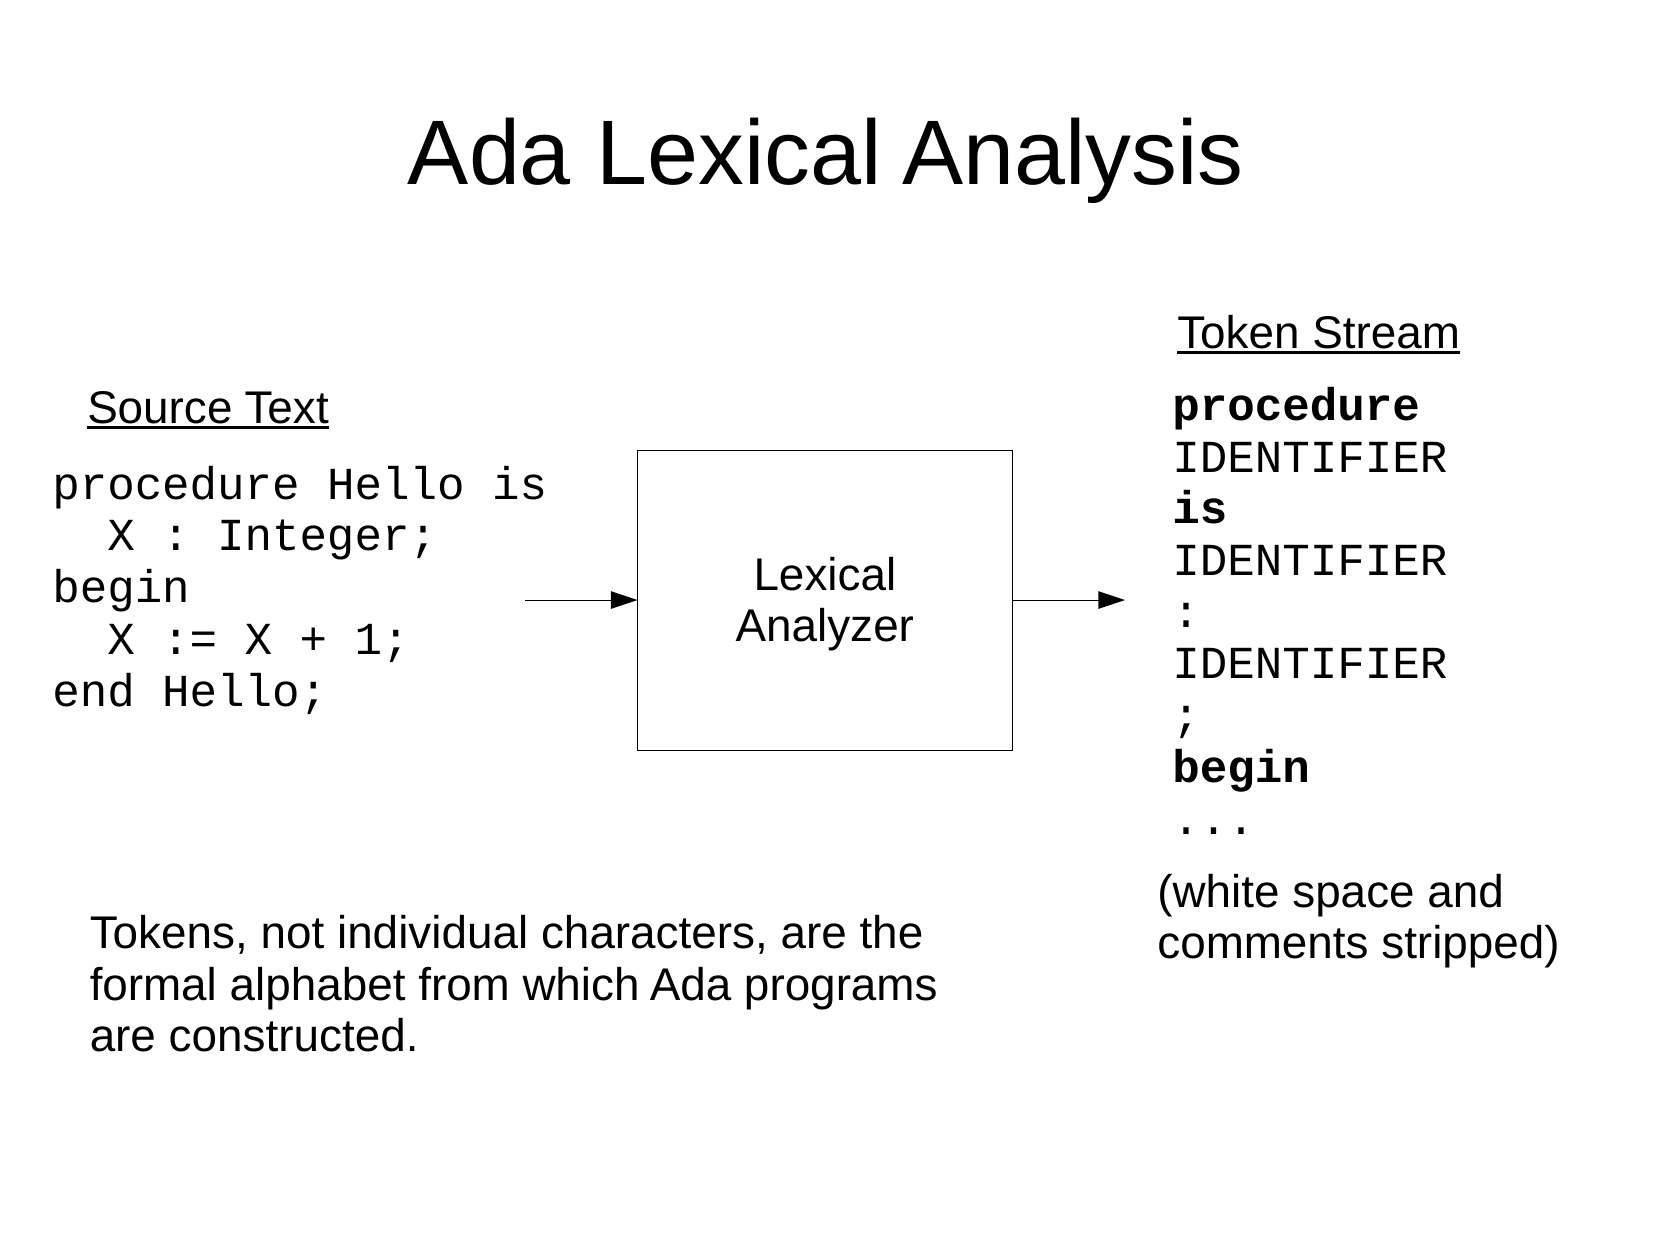

# Ada Lexical Analysis
Token Stream
Source Text
procedure
IDENTIFIER
is
IDENTIFIER
:
IDENTIFIER
;
begin
...
Lexical
Analyzer
procedure Hello is
 X : Integer;
begin
 X := X + 1;
end Hello;
(white space and
comments stripped)
Tokens, not individual characters, are the
formal alphabet from which Ada programs
are constructed.